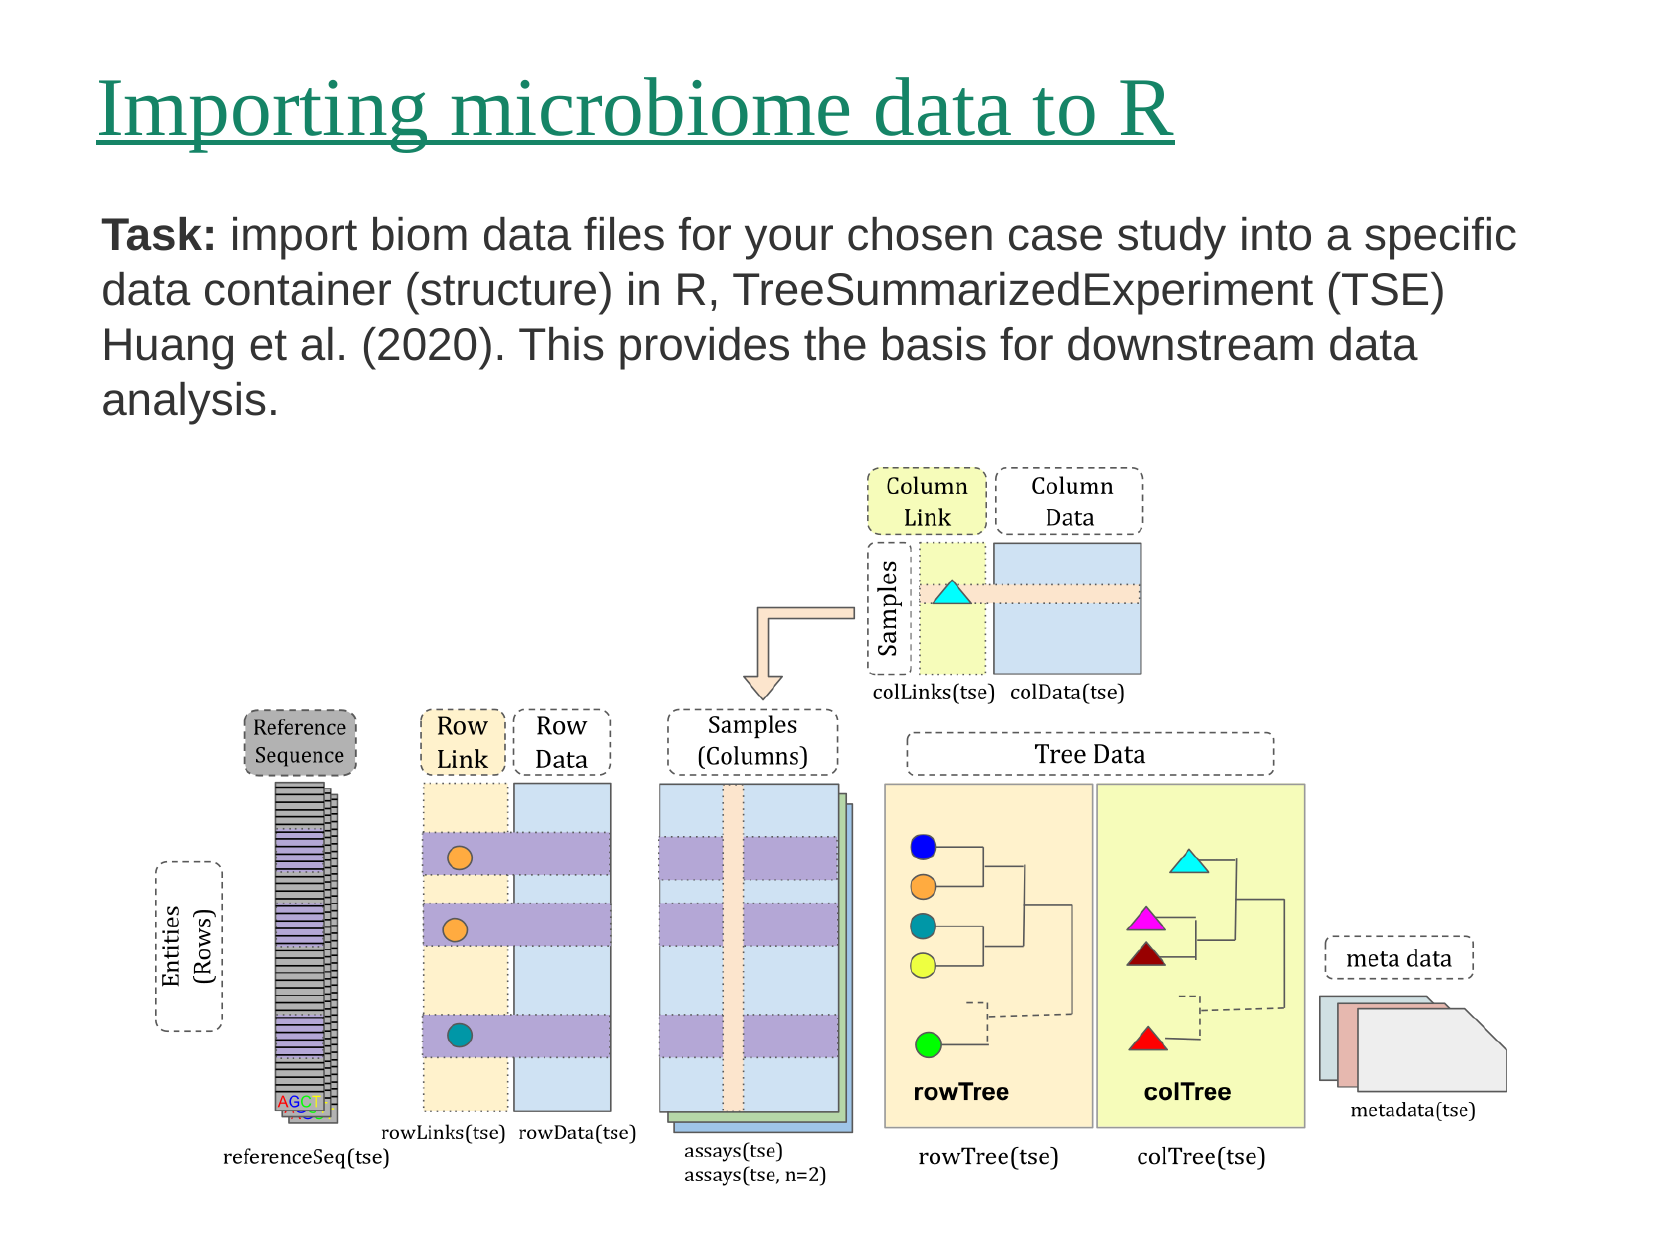

Importing microbiome data to R
Task: import biom data files for your chosen case study into a specific data container (structure) in R, TreeSummarizedExperiment (TSE) Huang et al. (2020). This provides the basis for downstream data analysis.